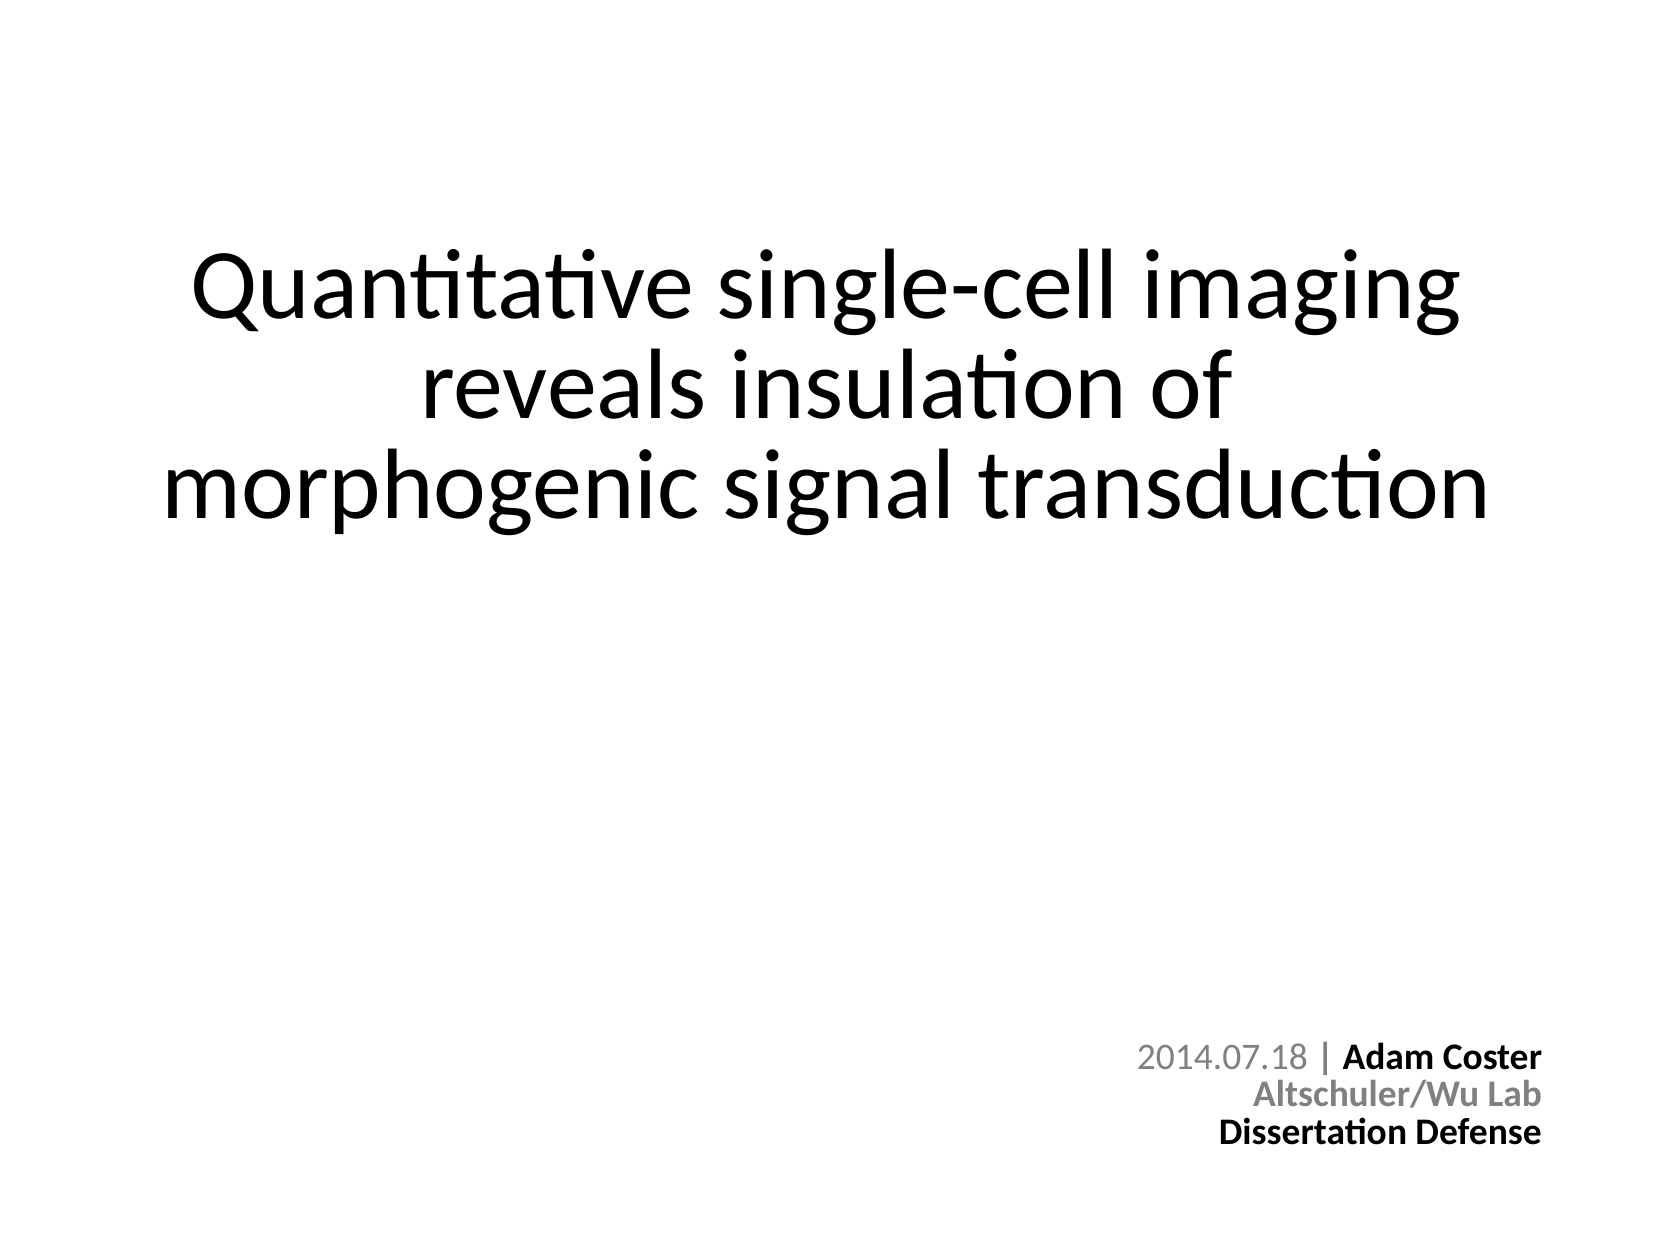

Quantitative single-cell imaging
reveals insulation of
morphogenic signal transduction
2014.07.18 | Adam Coster
Altschuler/Wu Lab
Dissertation Defense